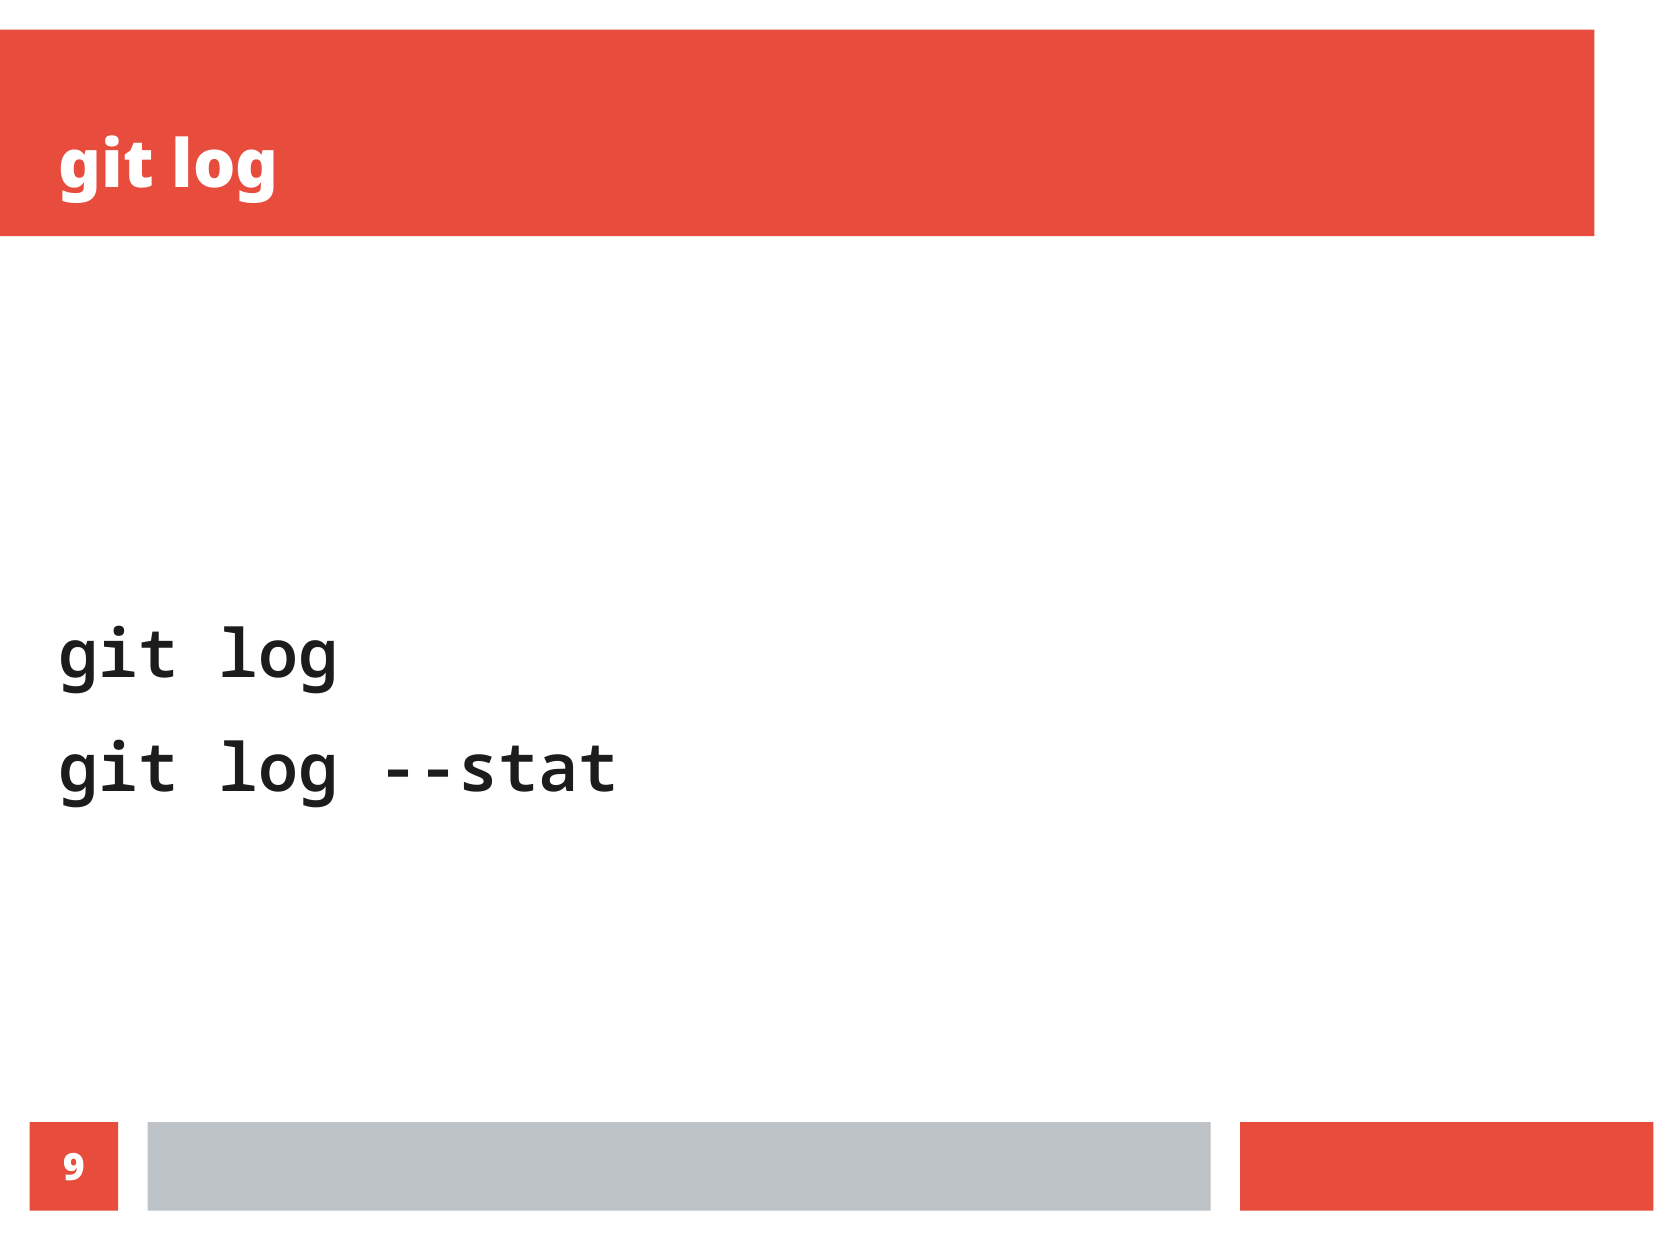

# git log
git log
git log --stat
9